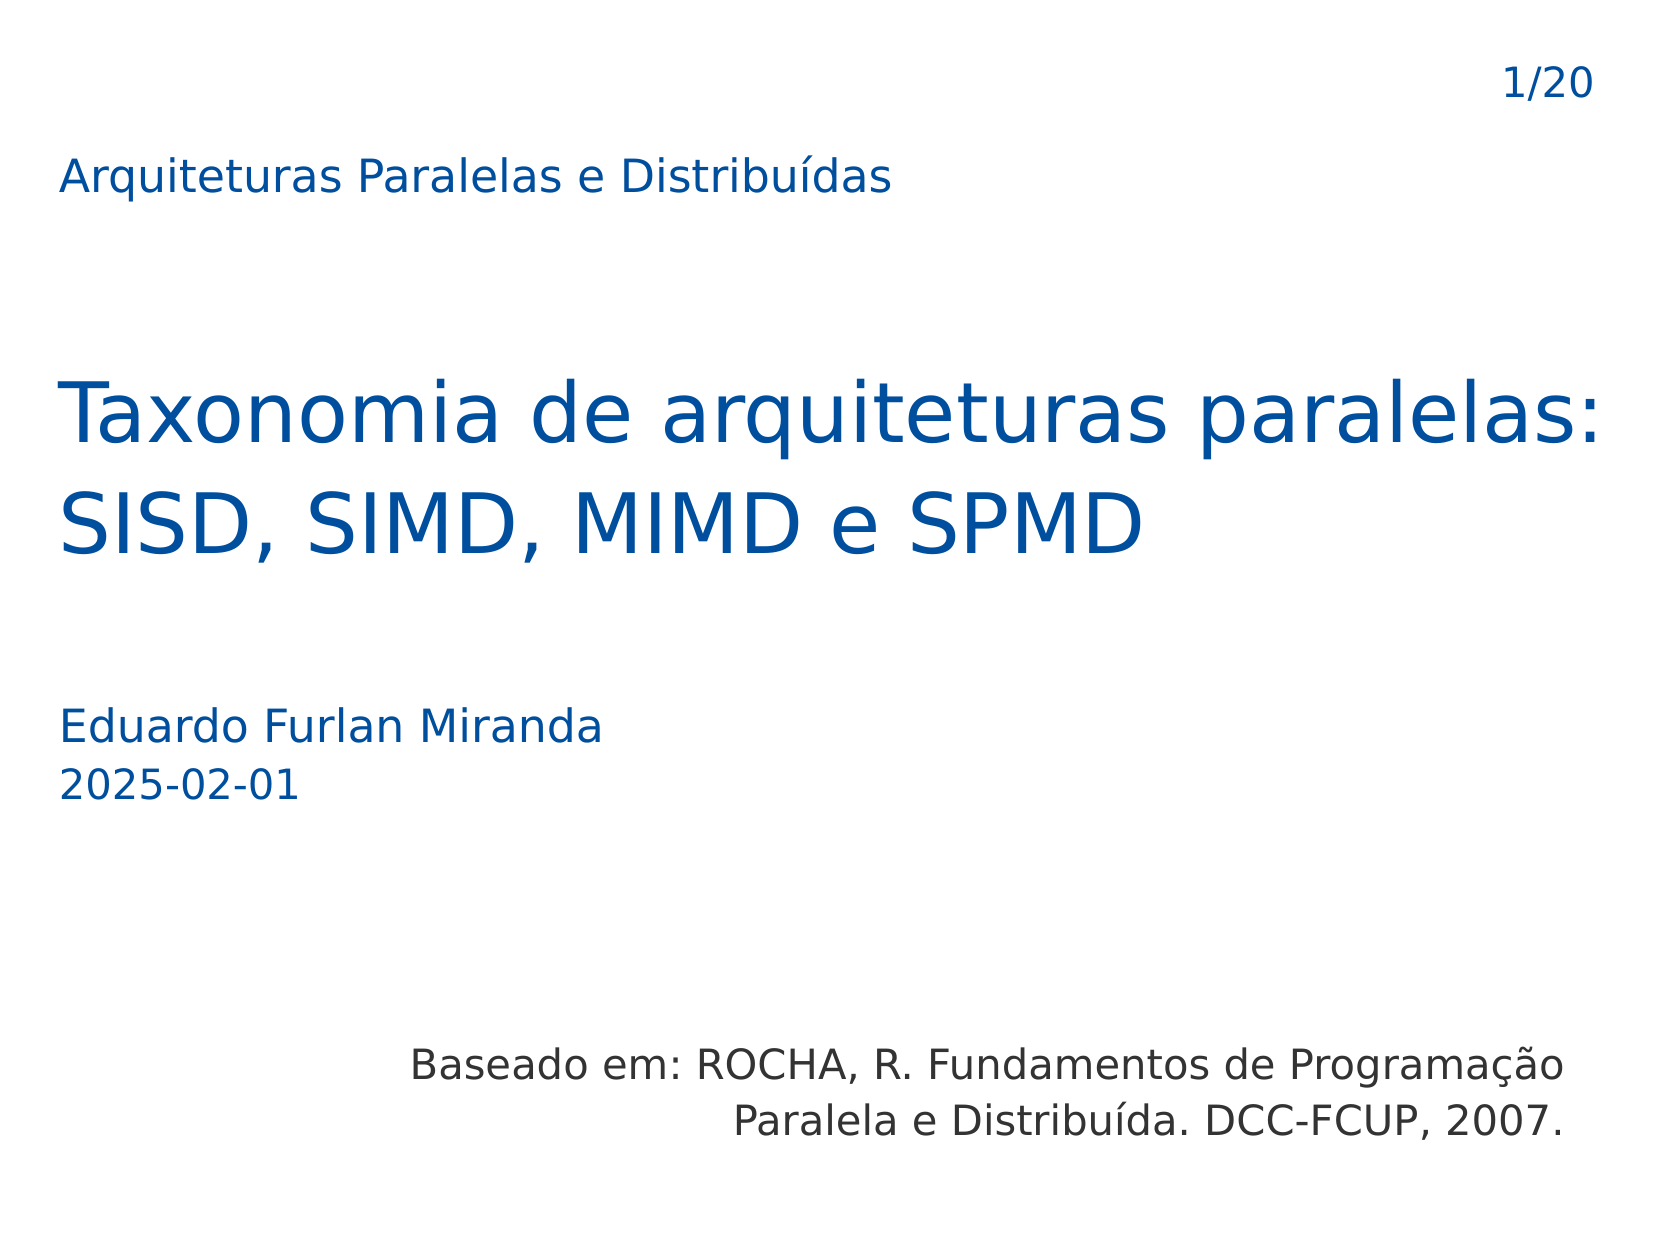

1
# Arquiteturas Paralelas e Distribuídas
Taxonomia de arquiteturas paralelas: SISD, SIMD, MIMD e SPMD
Eduardo Furlan Miranda
2025-02-01
Baseado em: ROCHA, R. Fundamentos de Programação Paralela e Distribuída. DCC-FCUP, 2007.